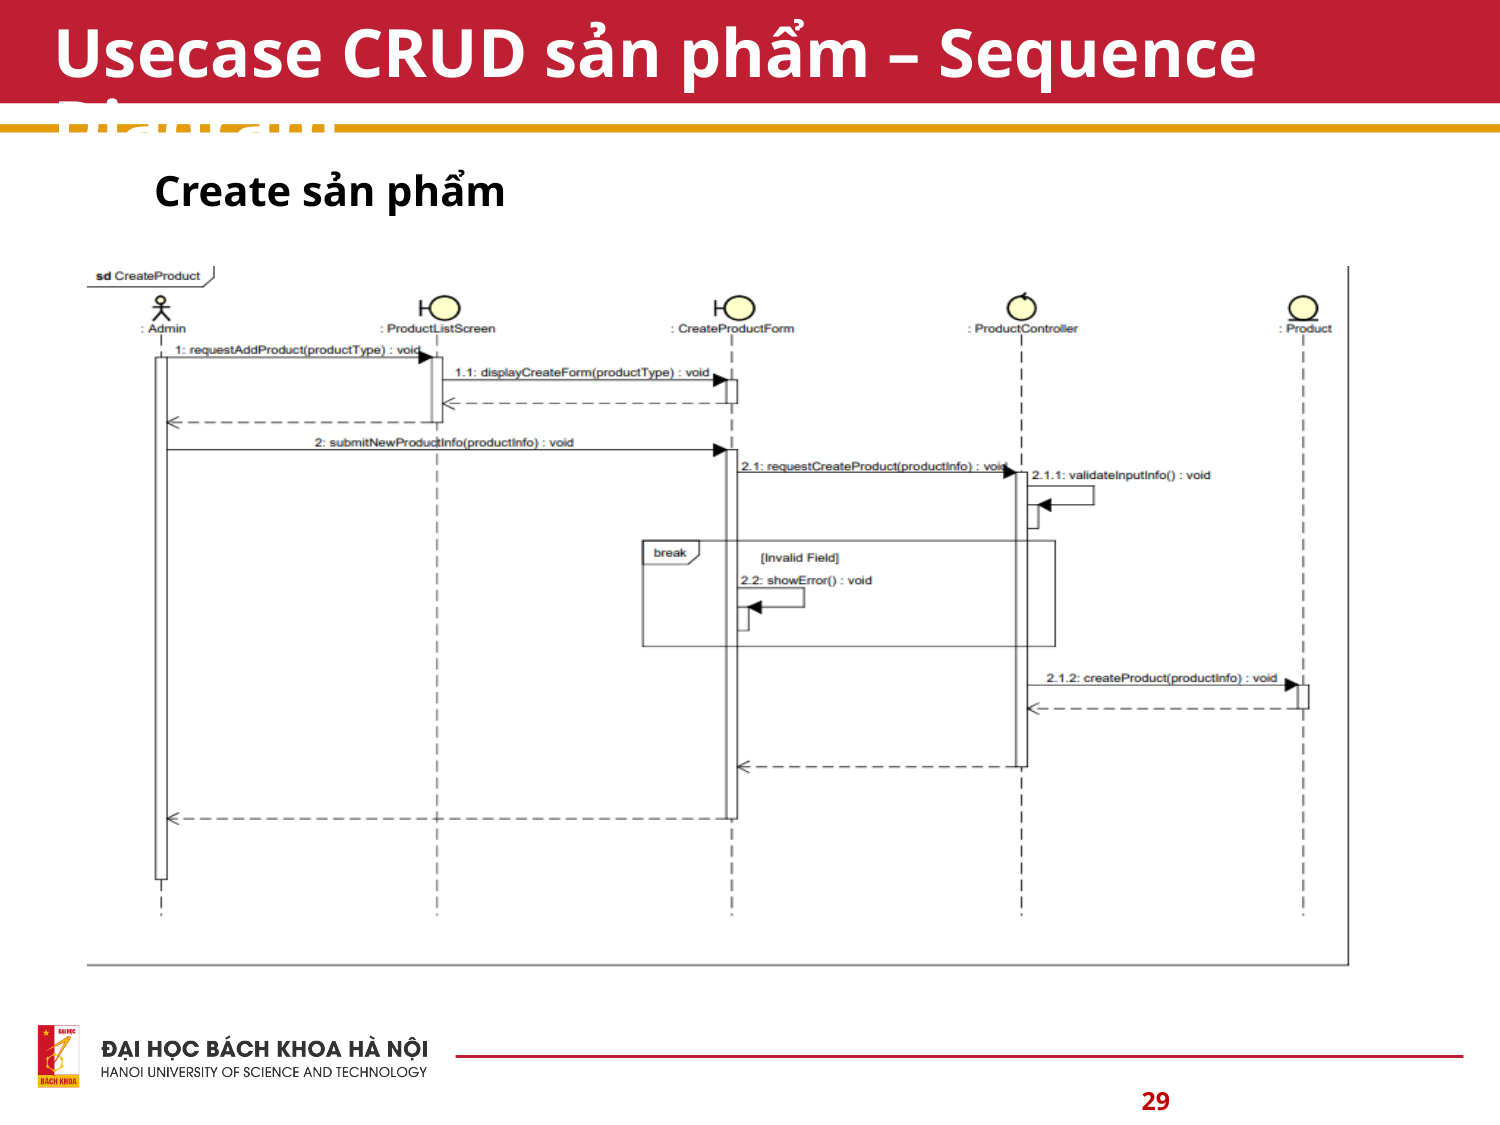

# Usecase CRUD sản phẩm – Sequence Diagram
Create sản phẩm